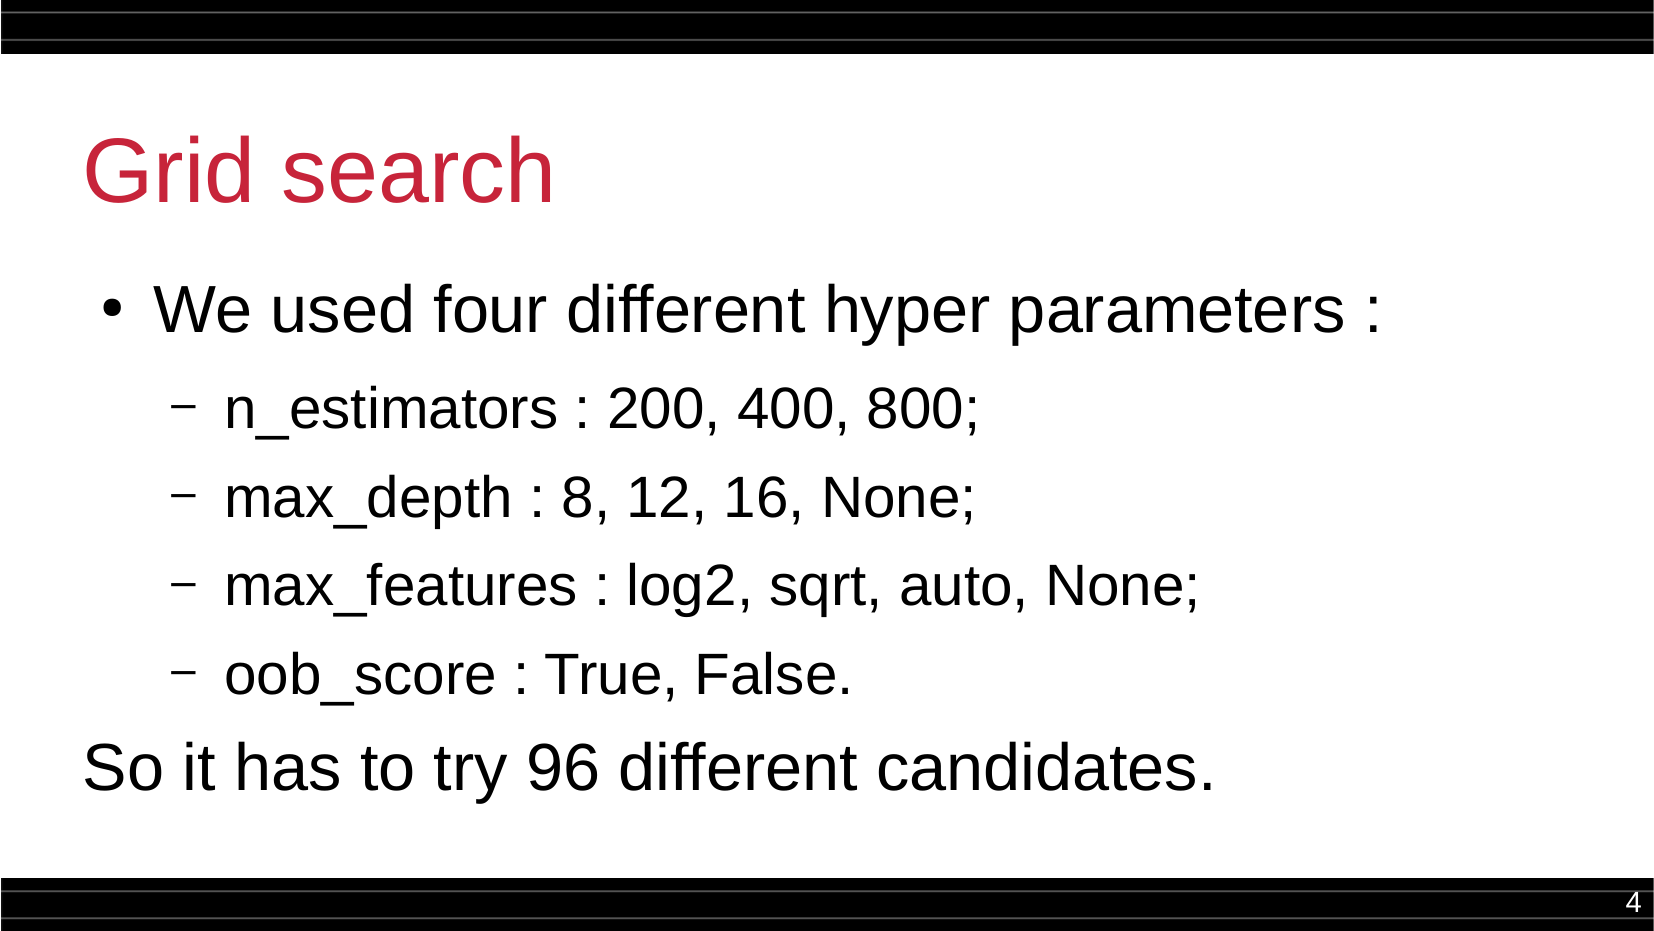

# Grid search
We used four different hyper parameters :
n_estimators : 200, 400, 800;
max_depth : 8, 12, 16, None;
max_features : log2, sqrt, auto, None;
oob_score : True, False.
So it has to try 96 different candidates.